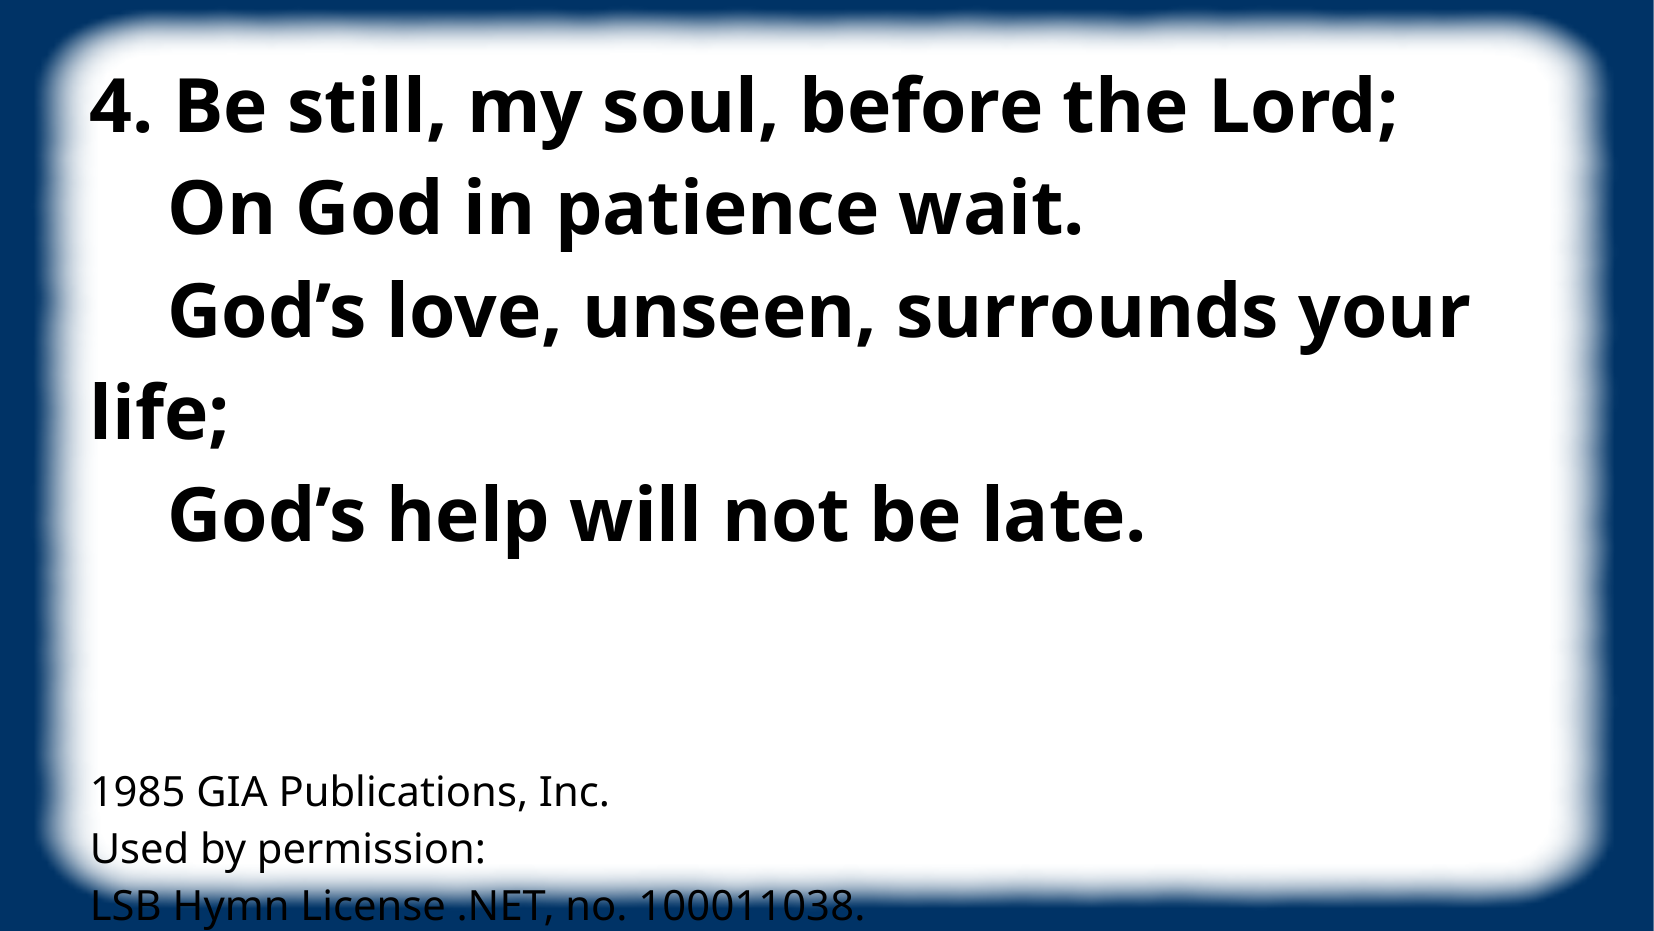

4. Be still, my soul, before the Lord;
 On God in patience wait.
 God’s love, unseen, surrounds your life;
 God’s help will not be late.
1985 GIA Publications, Inc.
Used by permission:
LSB Hymn License .NET, no. 100011038.